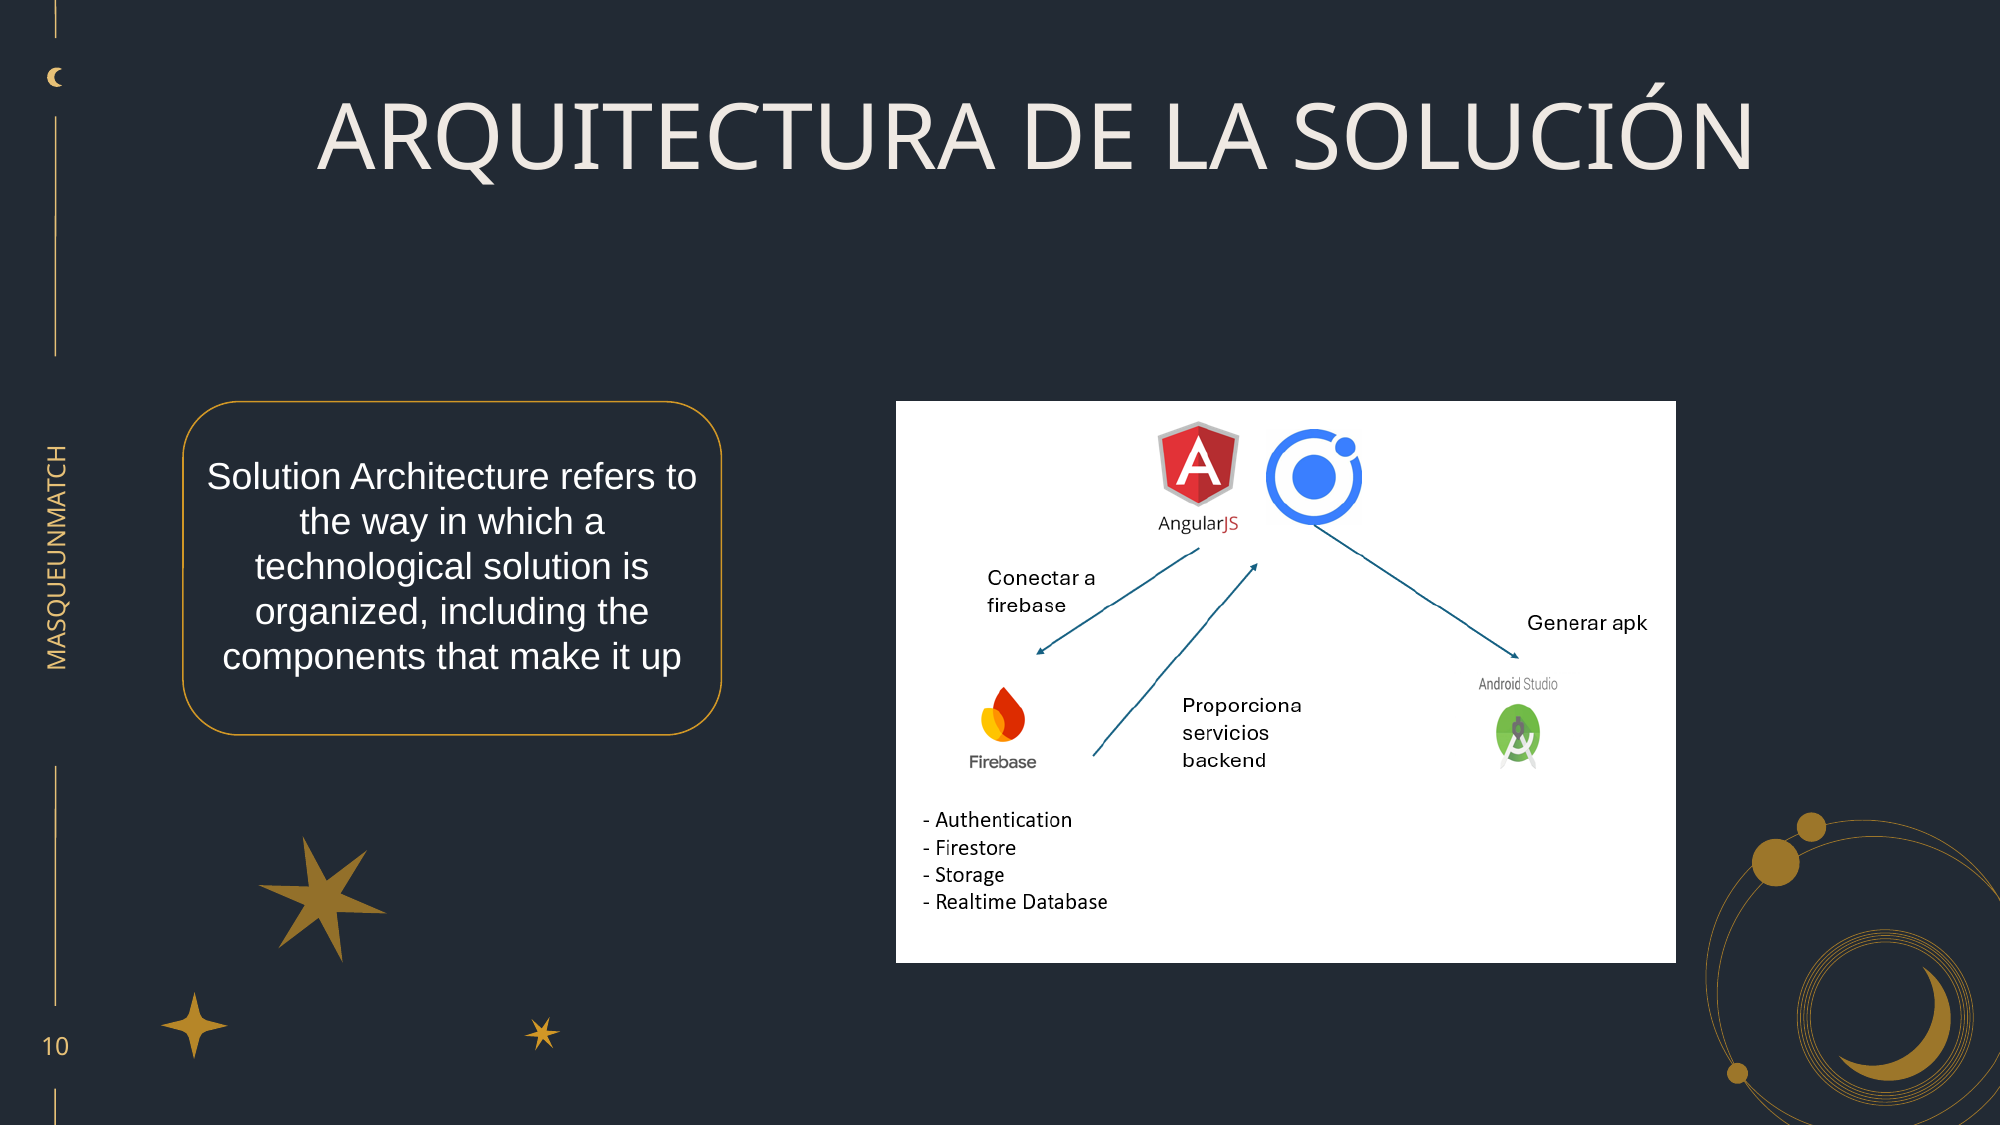

# ARQUITECTURA DE LA SOLUCIÓN
Solution Architecture refers to the way in which a technological solution is organized, including the components that make it up
MASQUEUNMATCH